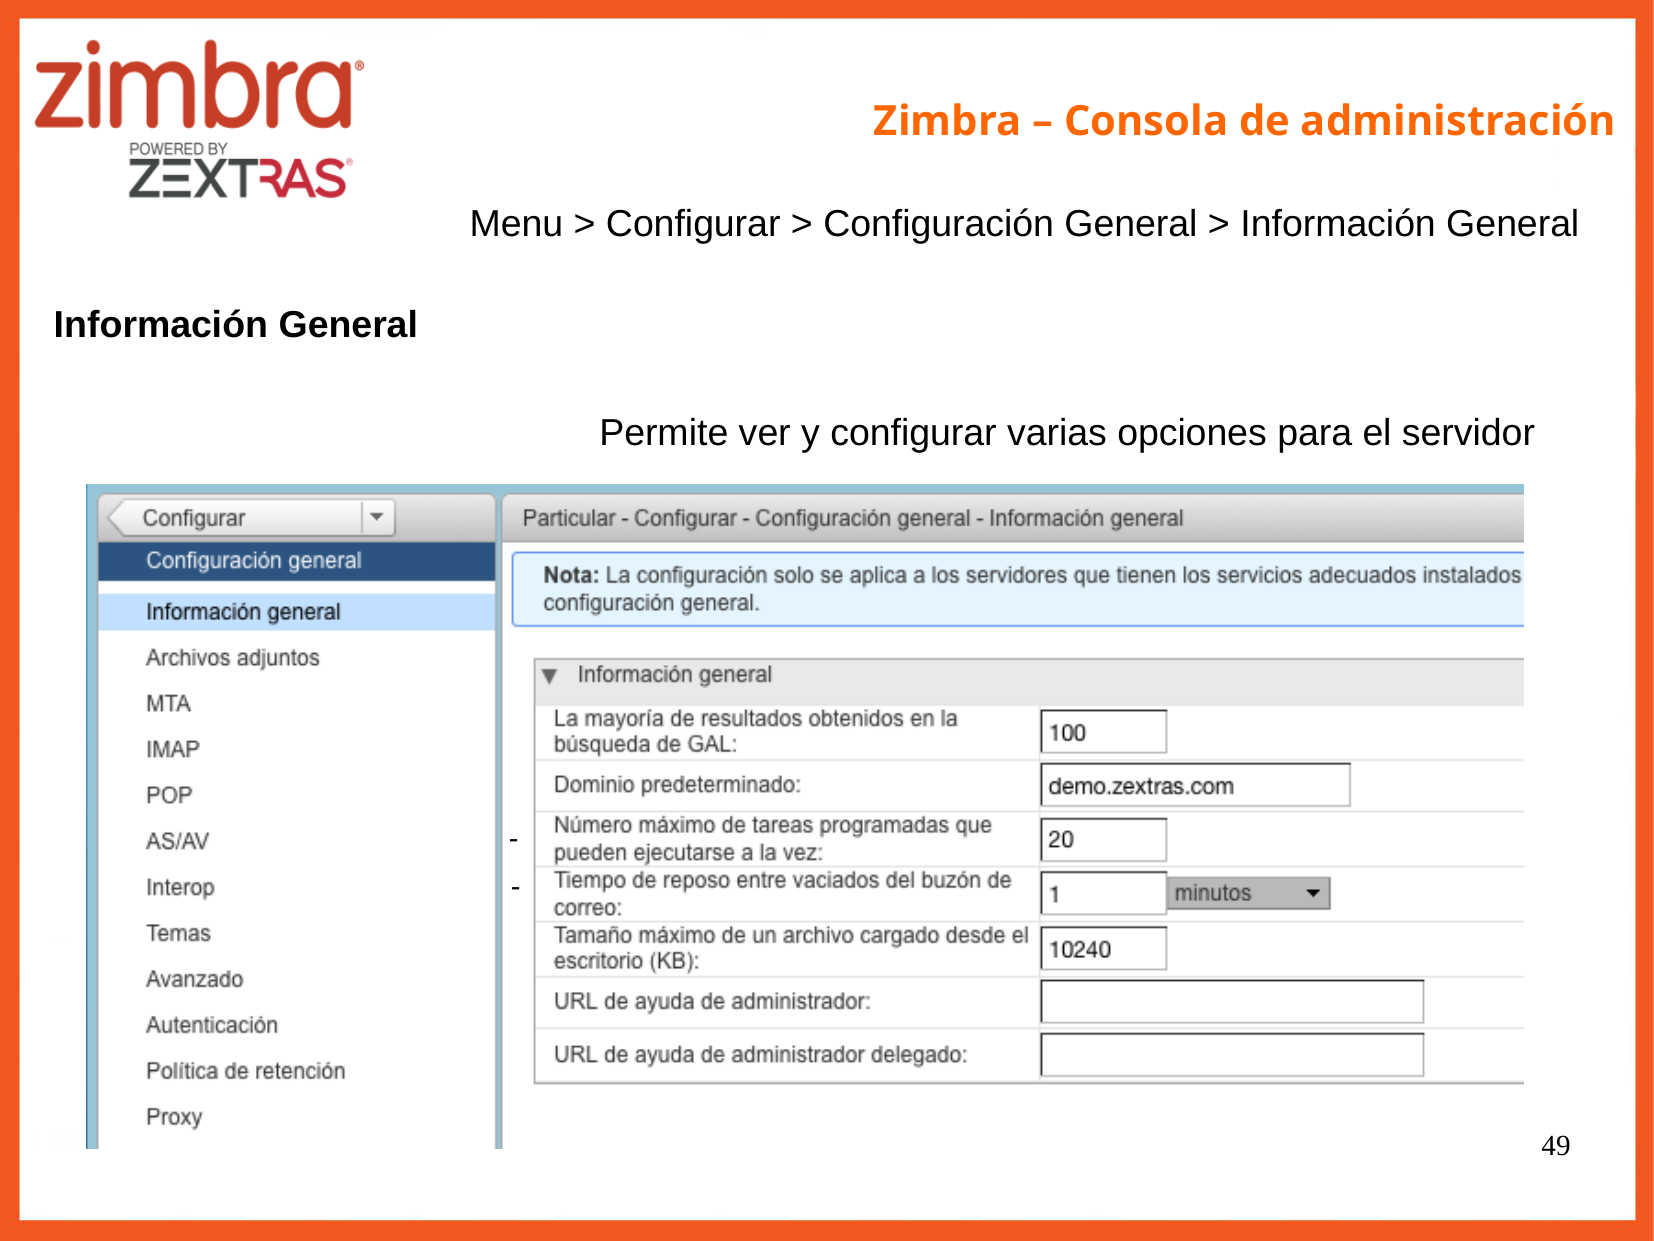

Zimbra – Consola de administración
Menu > Configurar > Configuración General > Información General
Información General
Permite ver y configurar varias opciones para el servidor
-
-
49